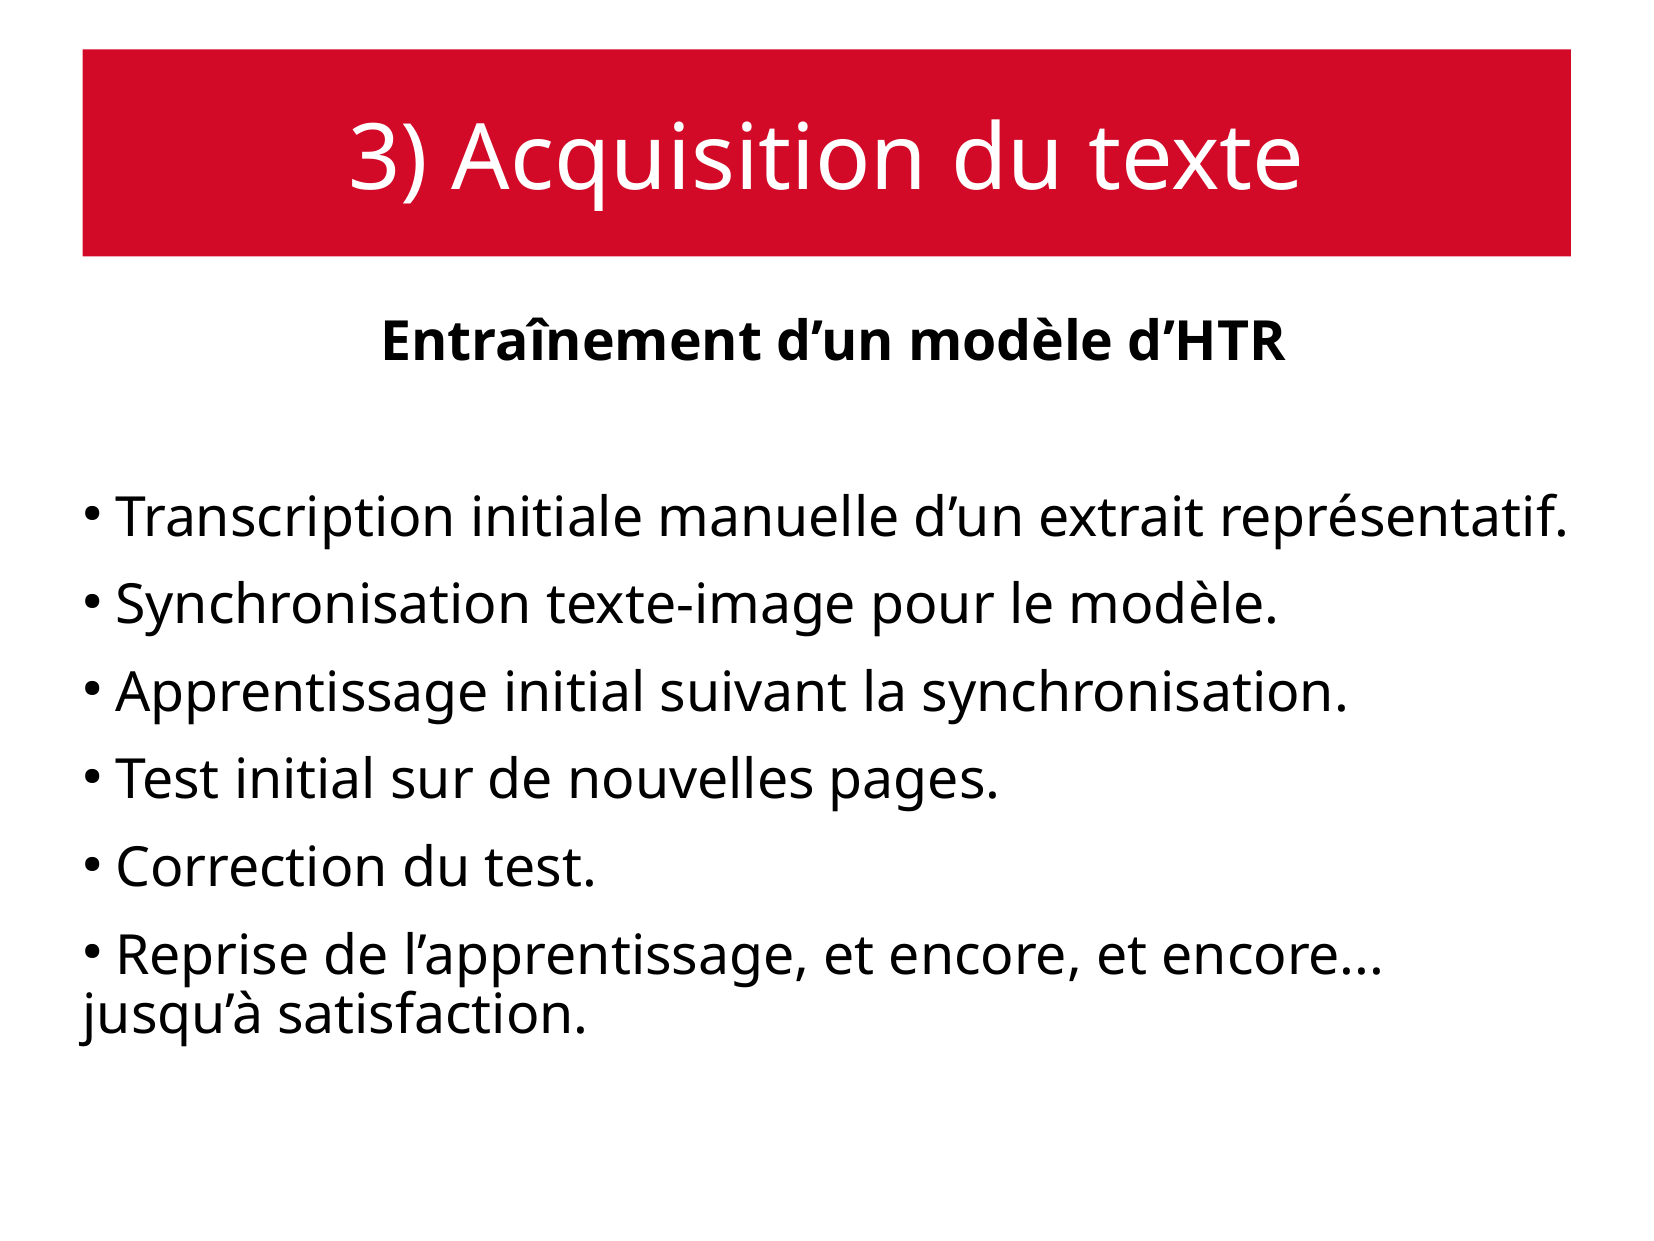

# 3) Acquisition du texte
 Entraînement d’un modèle d’HTR
 Transcription initiale manuelle d’un extrait représentatif.
 Synchronisation texte-image pour le modèle.
 Apprentissage initial suivant la synchronisation.
 Test initial sur de nouvelles pages.
 Correction du test.
 Reprise de l’apprentissage, et encore, et encore... jusqu’à satisfaction.